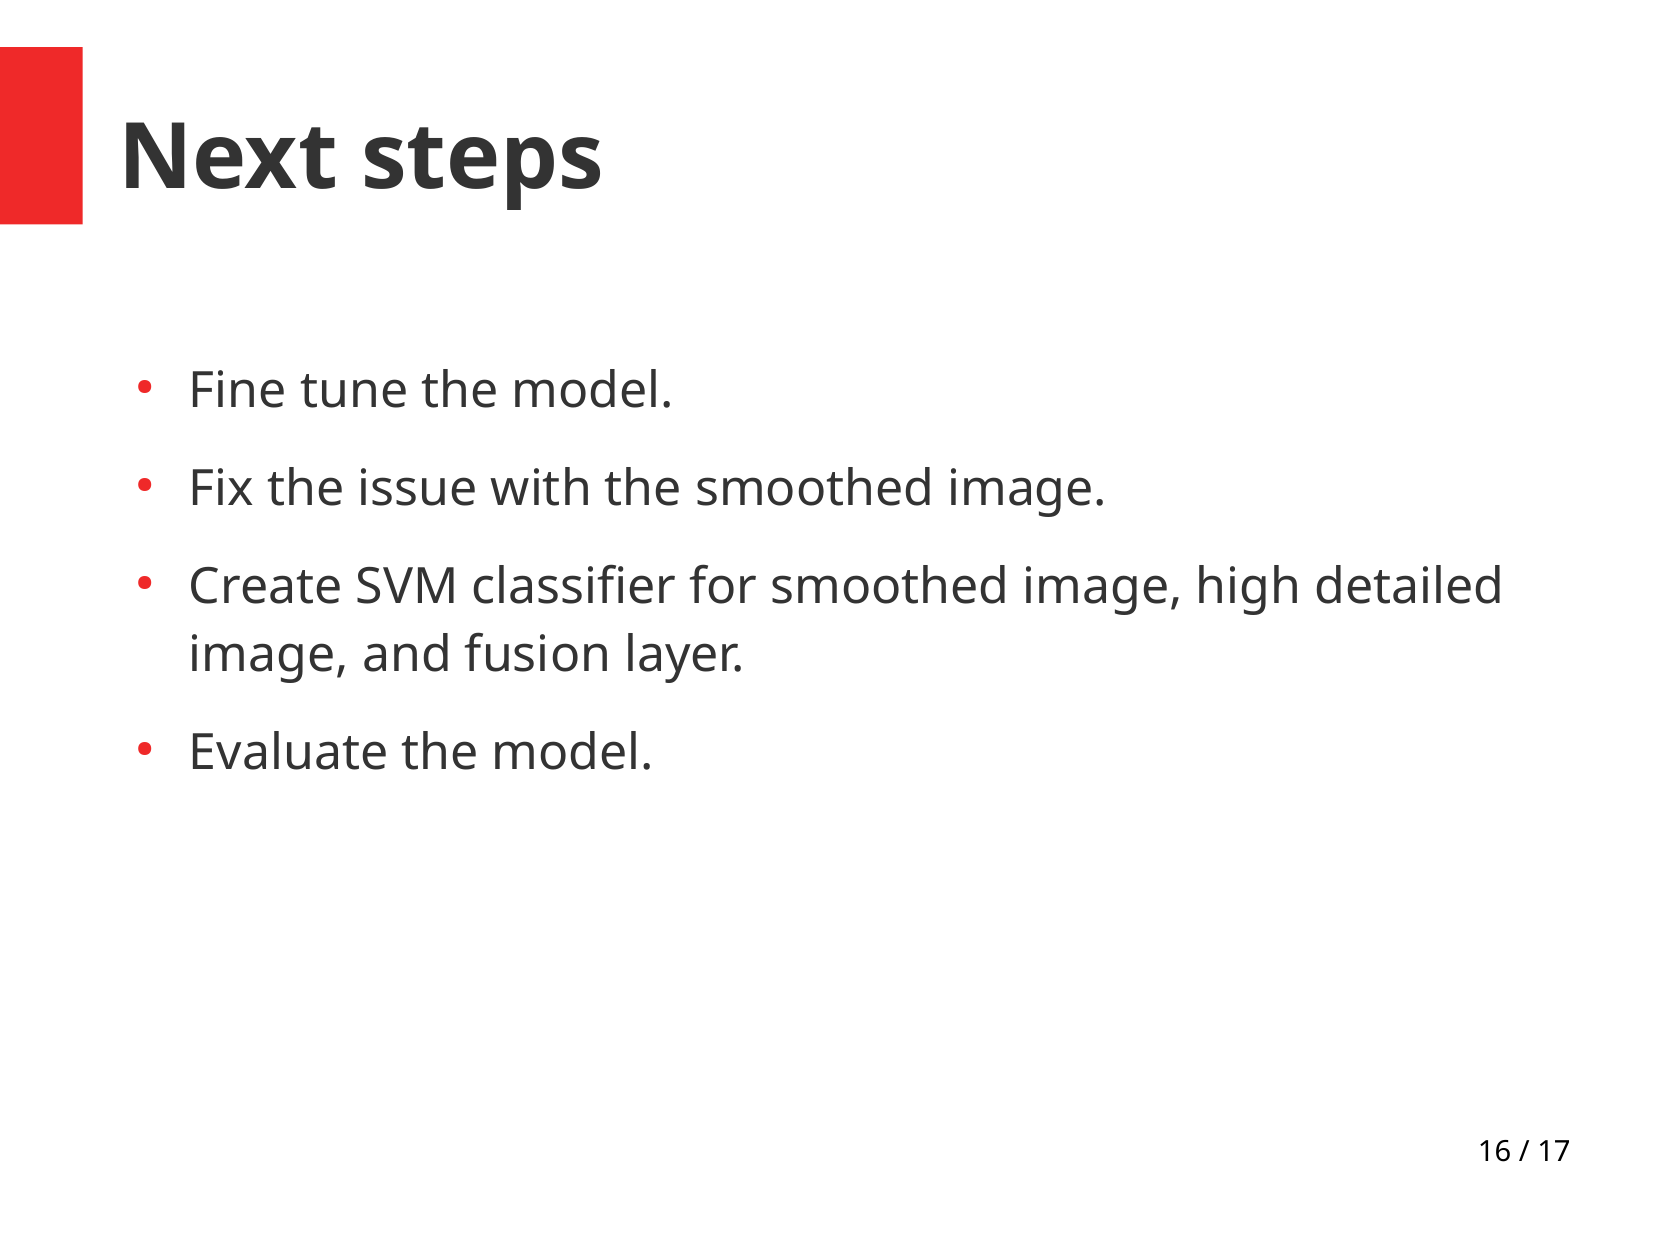

# Next steps
Fine tune the model.
Fix the issue with the smoothed image.
Create SVM classifier for smoothed image, high detailed image, and fusion layer.
Evaluate the model.
16